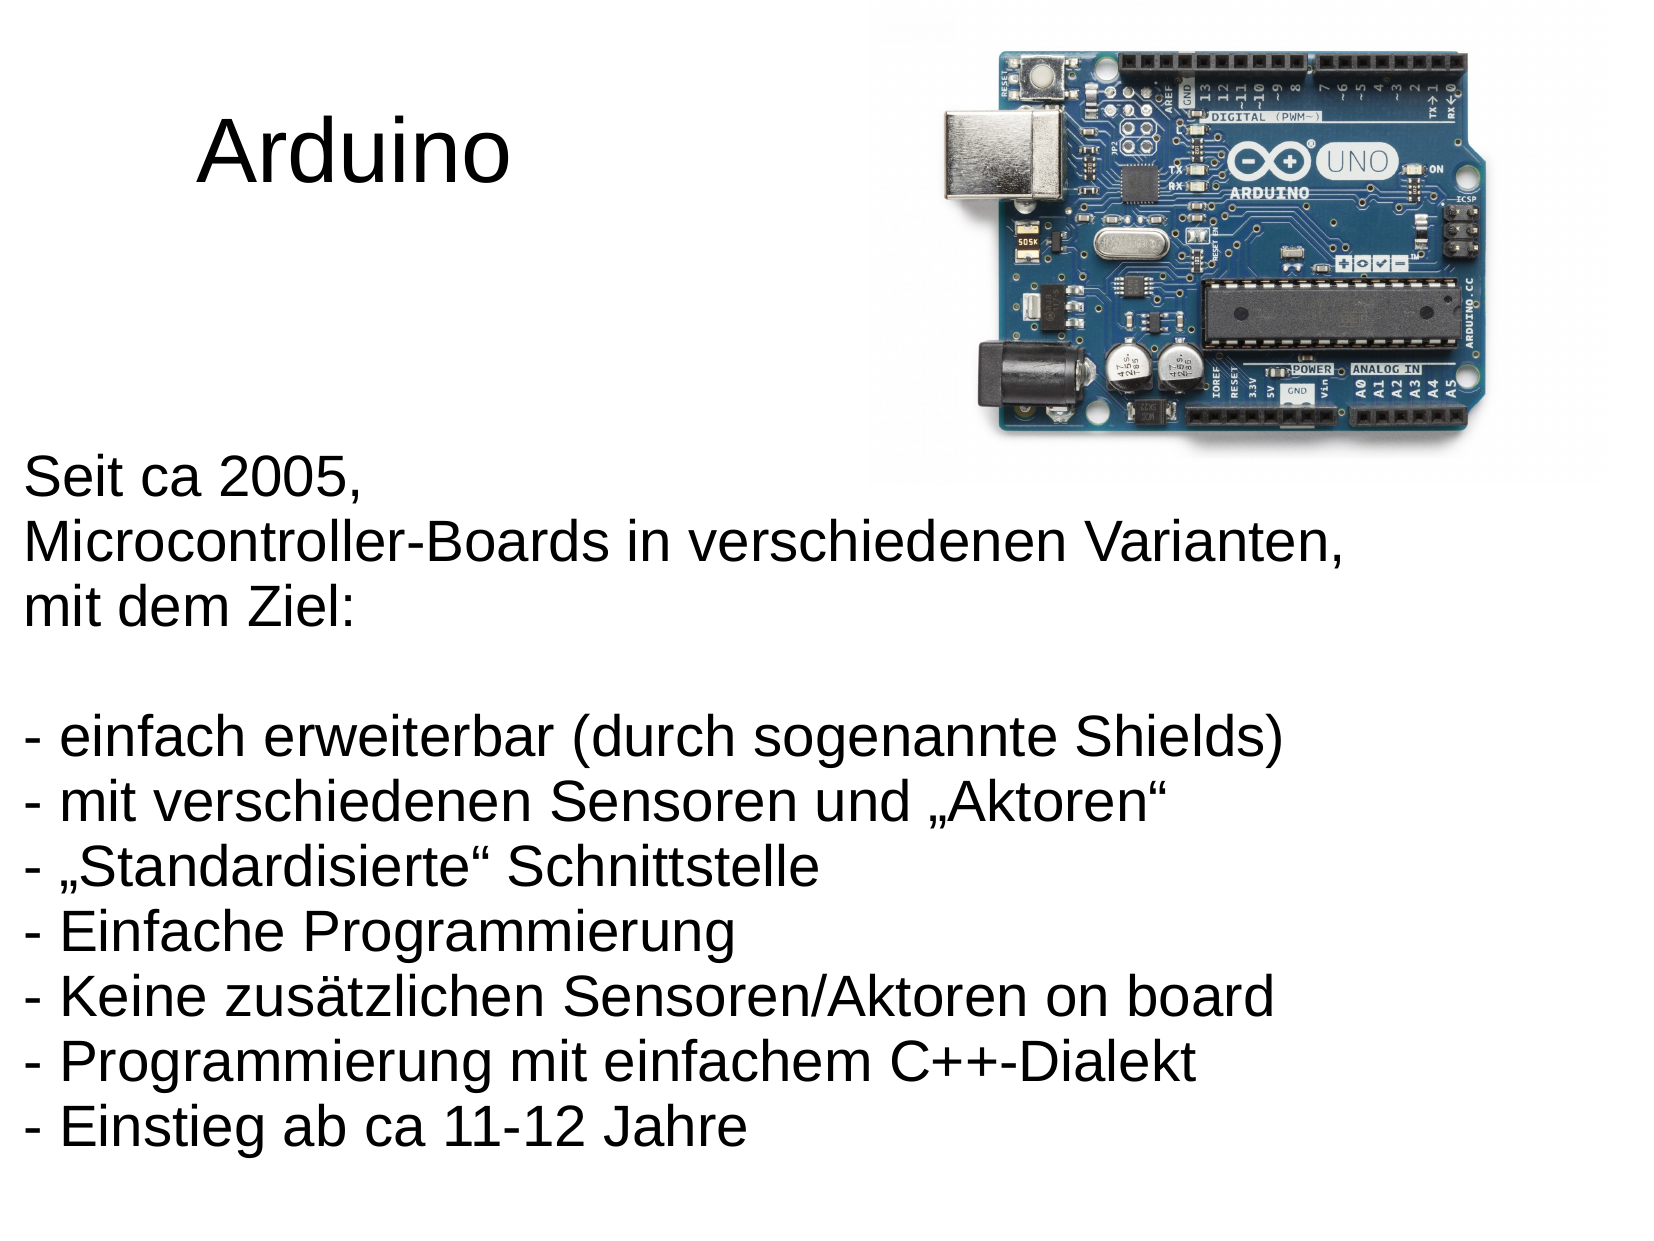

# Arduino
Seit ca 2005,
Microcontroller-Boards in verschiedenen Varianten,
mit dem Ziel:
- einfach erweiterbar (durch sogenannte Shields)
- mit verschiedenen Sensoren und „Aktoren“
- „Standardisierte“ Schnittstelle
- Einfache Programmierung
- Keine zusätzlichen Sensoren/Aktoren on board
- Programmierung mit einfachem C++-Dialekt
- Einstieg ab ca 11-12 Jahre